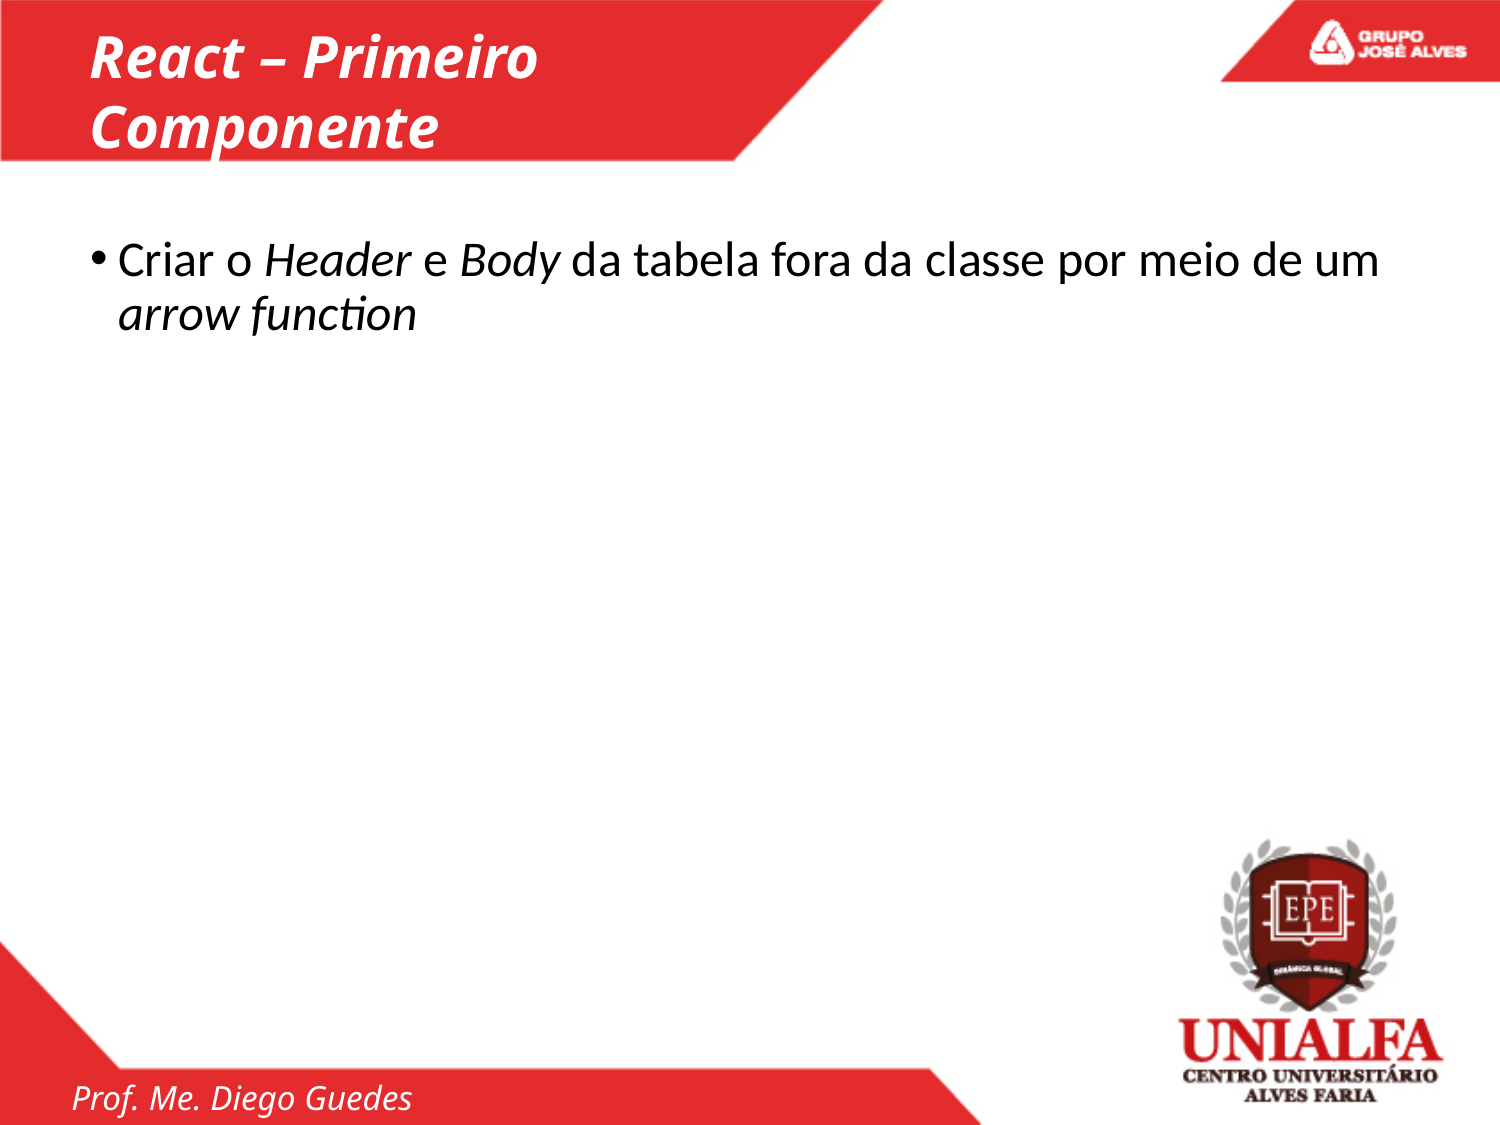

React – Primeiro Componente
# Criar o Header e Body da tabela fora da classe por meio de um arrow function
Prof. Me. Diego Guedes